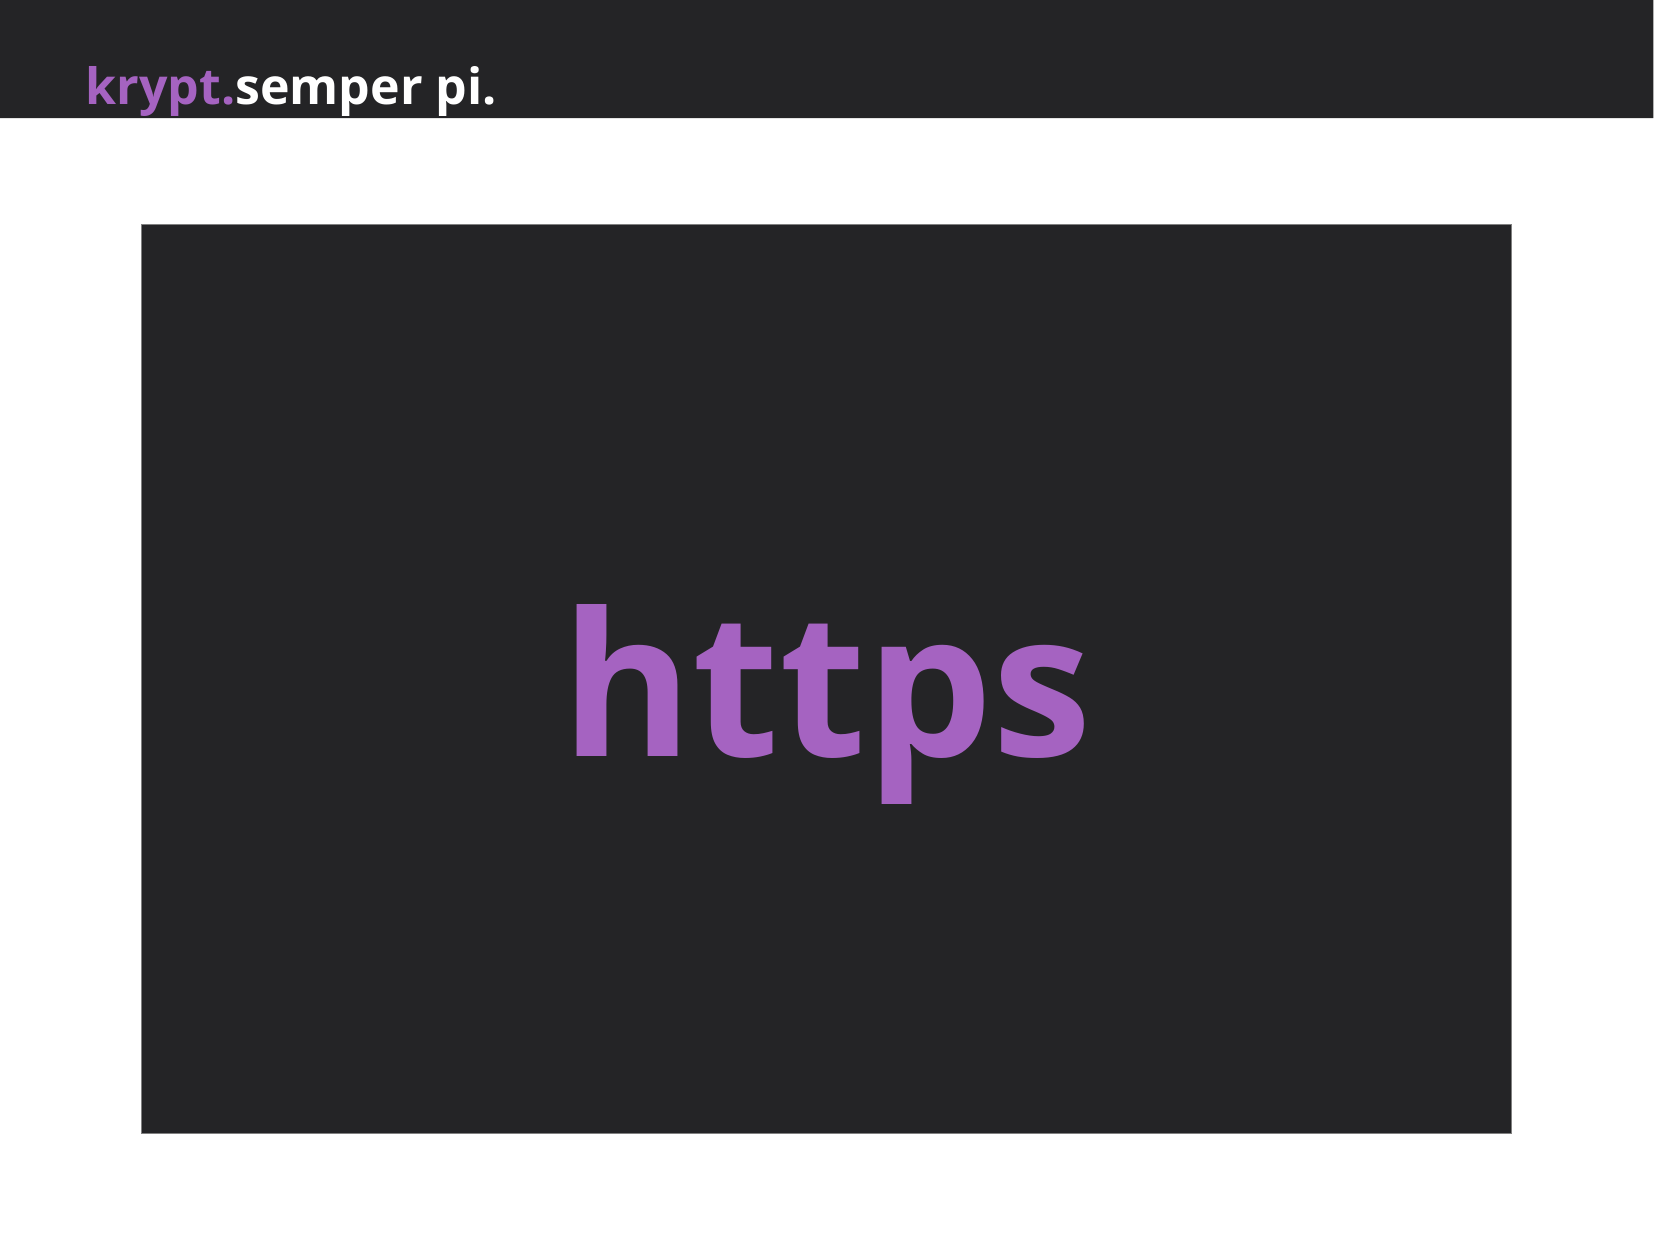

krypt.semper pi.
https
krypt first of all is a framework